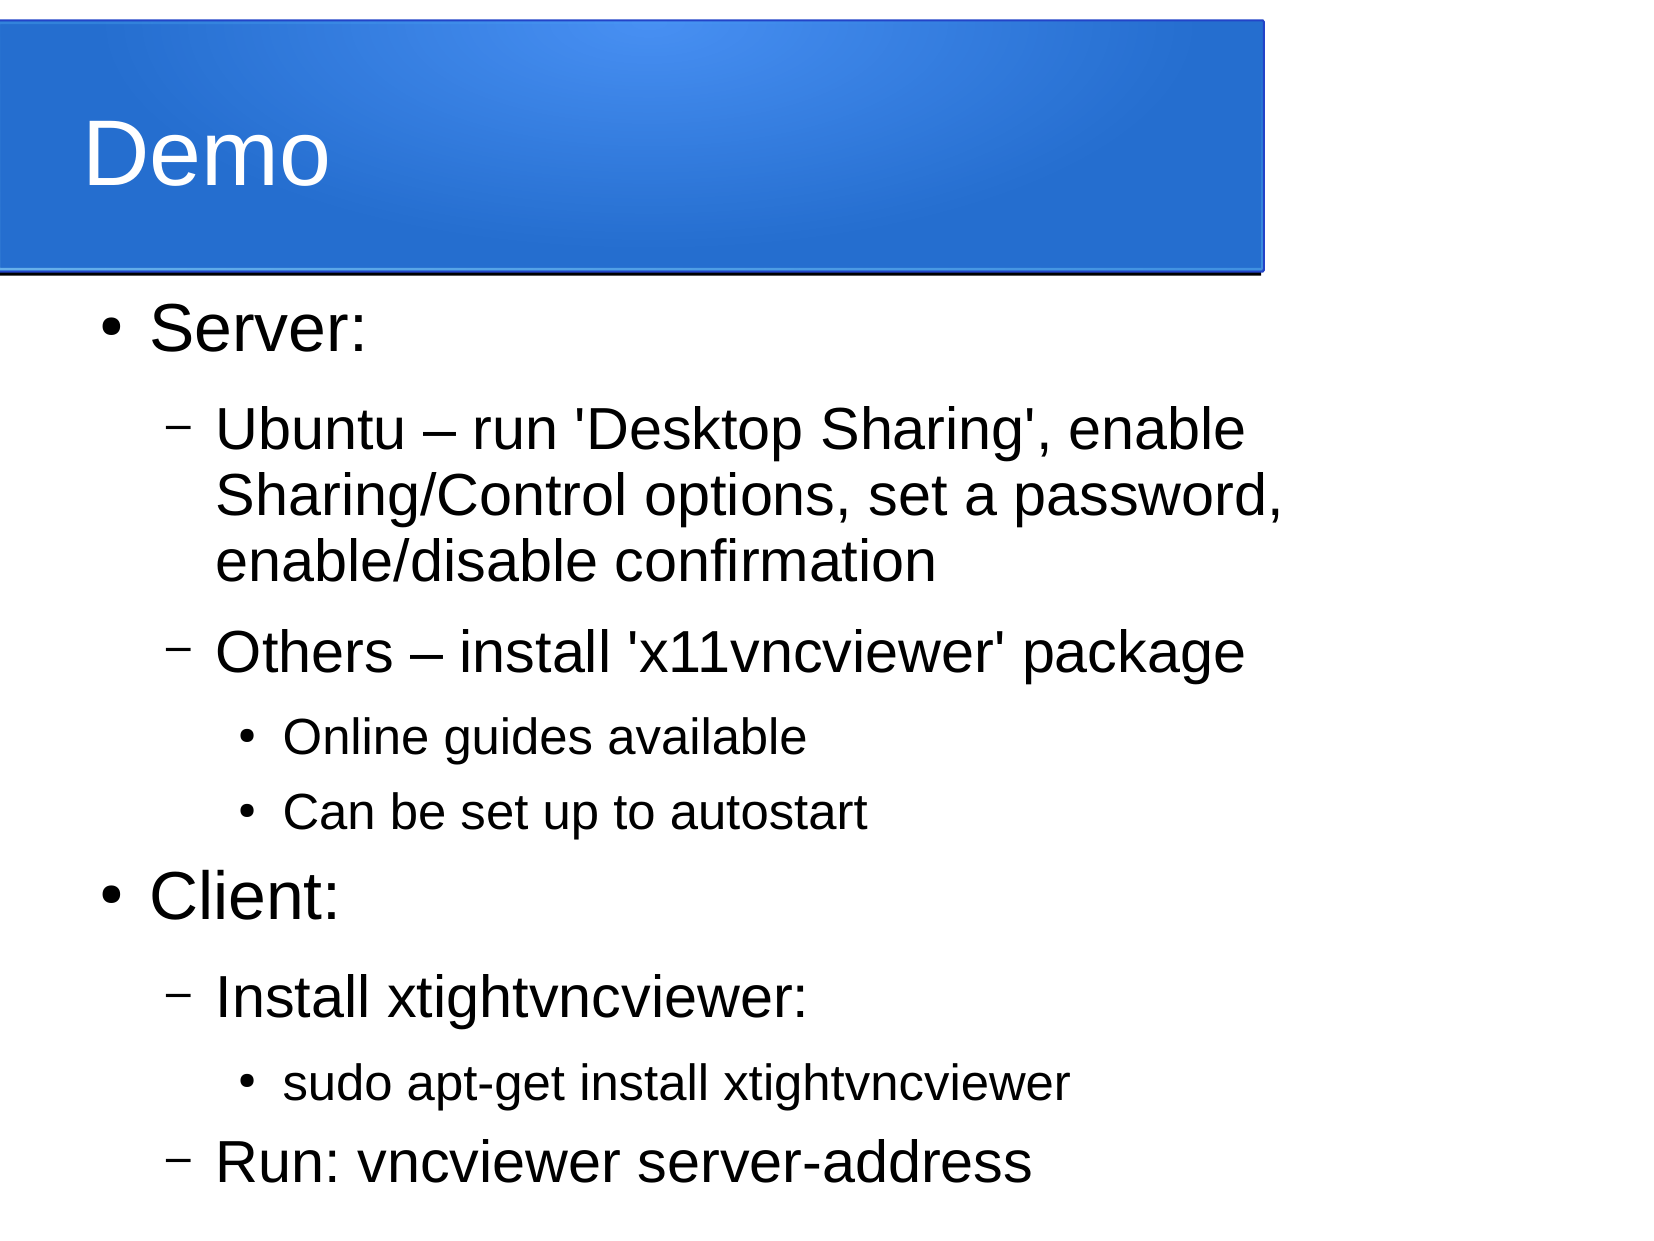

# Demo
Server:
Ubuntu – run 'Desktop Sharing', enable Sharing/Control options, set a password, enable/disable confirmation
Others – install 'x11vncviewer' package
Online guides available
Can be set up to autostart
Client:
Install xtightvncviewer:
sudo apt-get install xtightvncviewer
Run: vncviewer server-address